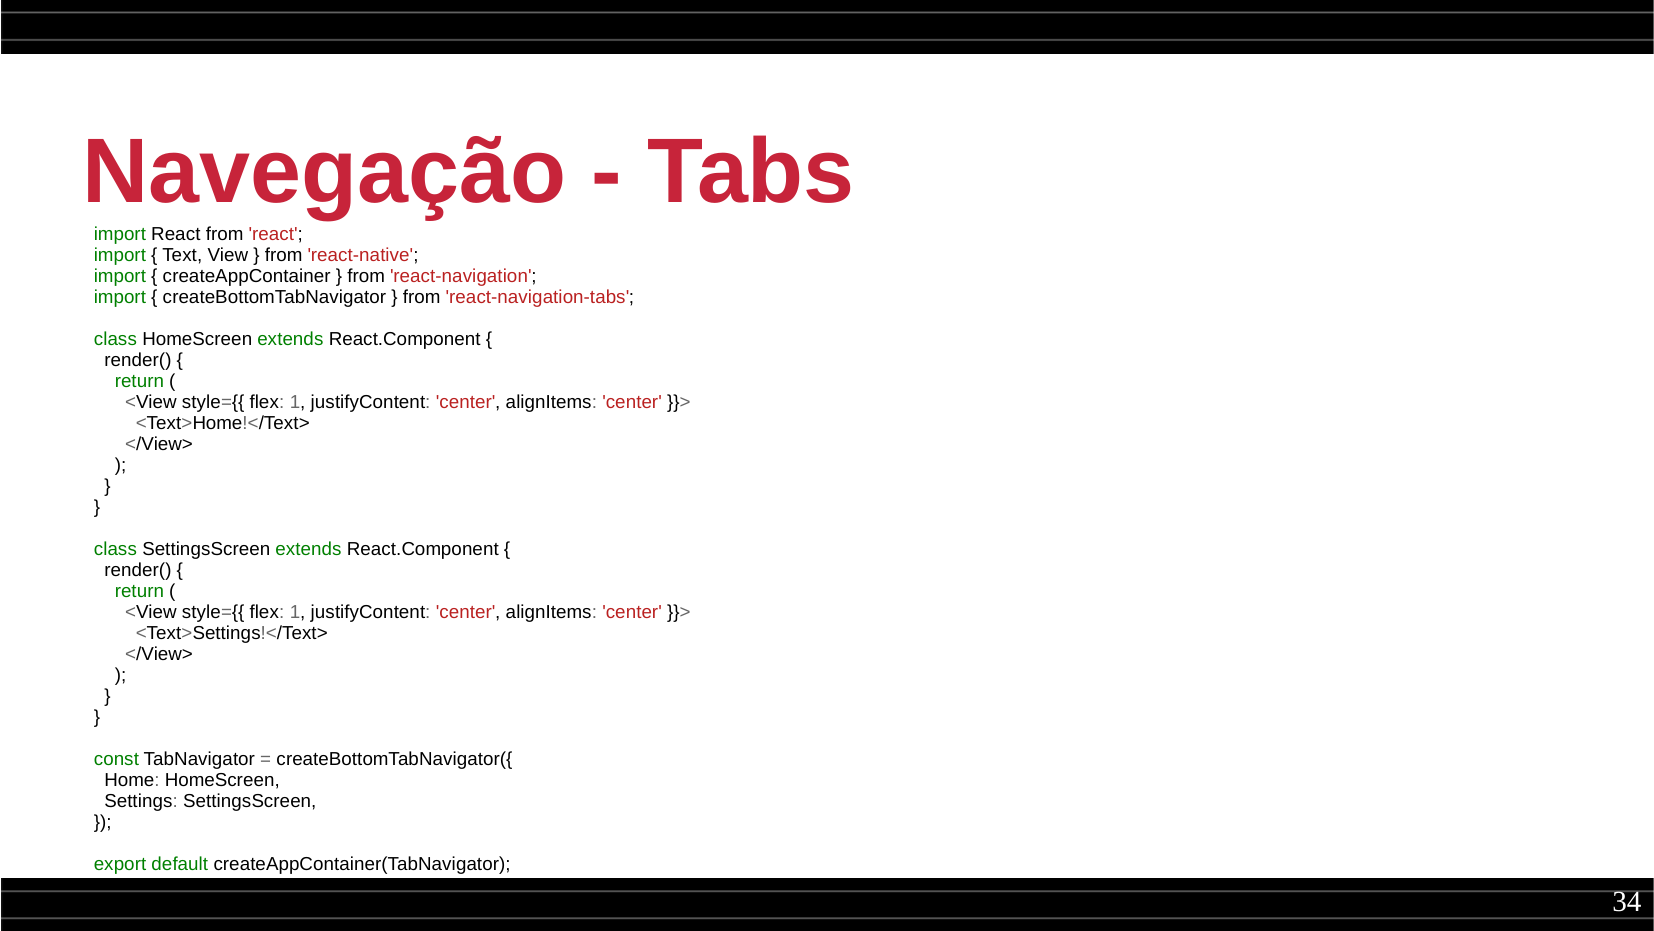

# Navegação - Tabs
import React from 'react';
import { Text, View } from 'react-native';
import { createAppContainer } from 'react-navigation';
import { createBottomTabNavigator } from 'react-navigation-tabs';
class HomeScreen extends React.Component {
 render() {
 return (
 <View style={{ flex: 1, justifyContent: 'center', alignItems: 'center' }}>
 <Text>Home!</Text>
 </View>
 );
 }
}
class SettingsScreen extends React.Component {
 render() {
 return (
 <View style={{ flex: 1, justifyContent: 'center', alignItems: 'center' }}>
 <Text>Settings!</Text>
 </View>
 );
 }
}
const TabNavigator = createBottomTabNavigator({
 Home: HomeScreen,
 Settings: SettingsScreen,
});
export default createAppContainer(TabNavigator);